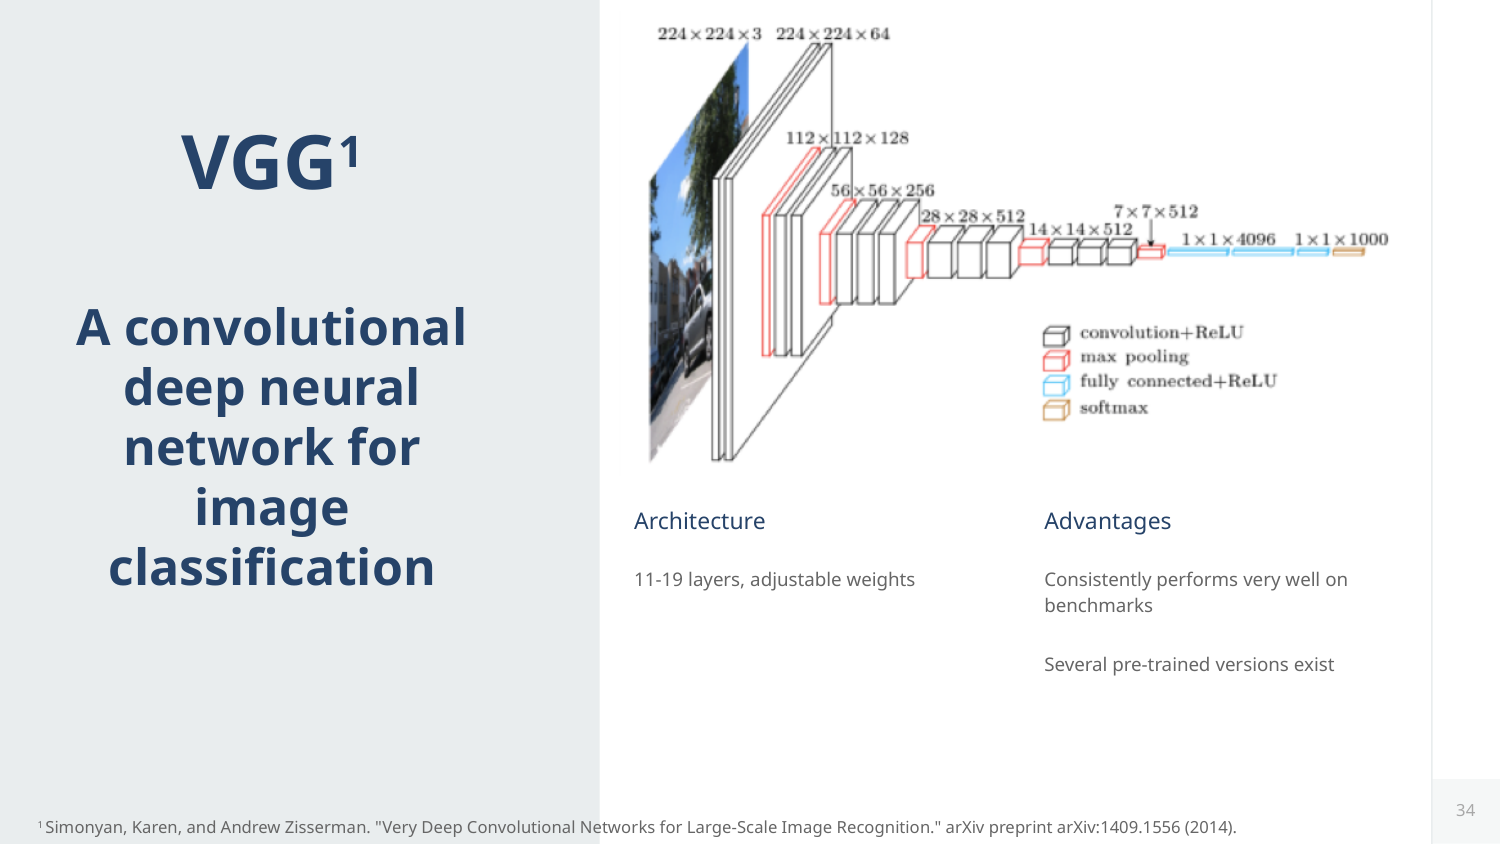

VGG1
A convolutional deep neural network for image classification
Architecture
Advantages
# 11-19 layers, adjustable weights
Consistently performs very well on benchmarks
Several pre-trained versions exist
1 Simonyan, Karen, and Andrew Zisserman. "Very Deep Convolutional Networks for Large-Scale Image Recognition." arXiv preprint arXiv:1409.1556 (2014).